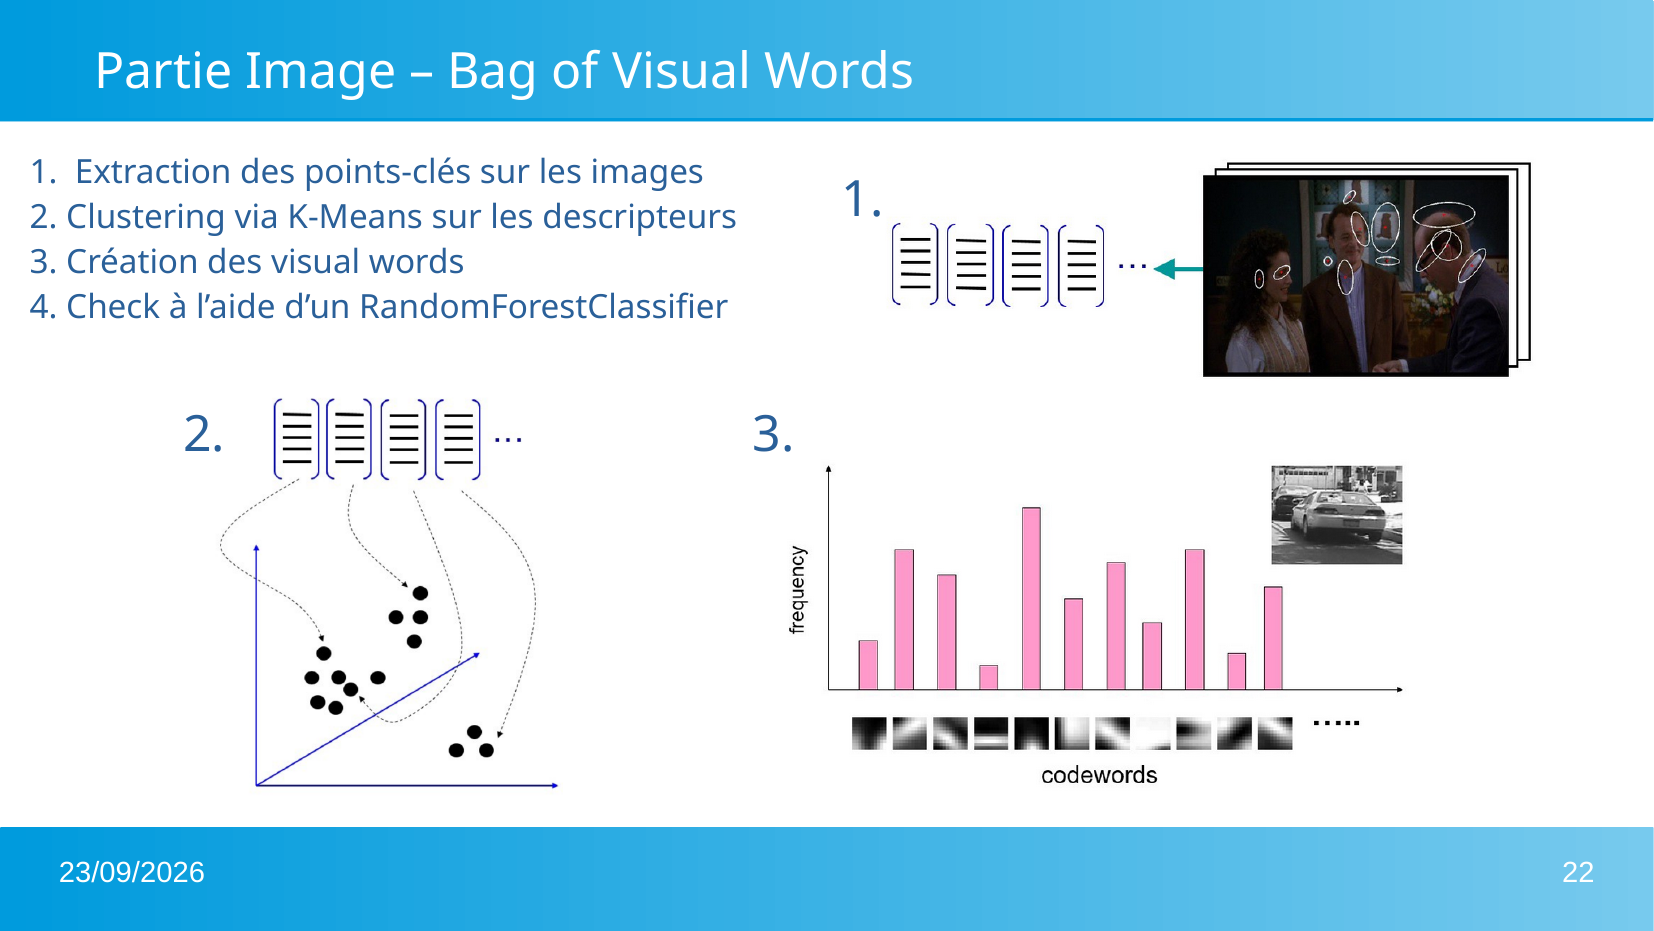

# Partie Image – Bag of Visual Words
1. Extraction des points-clés sur les images
2. Clustering via K-Means sur les descripteurs
3. Création des visual words
4. Check à l’aide d’un RandomForestClassifier
1.
2.
3.
22